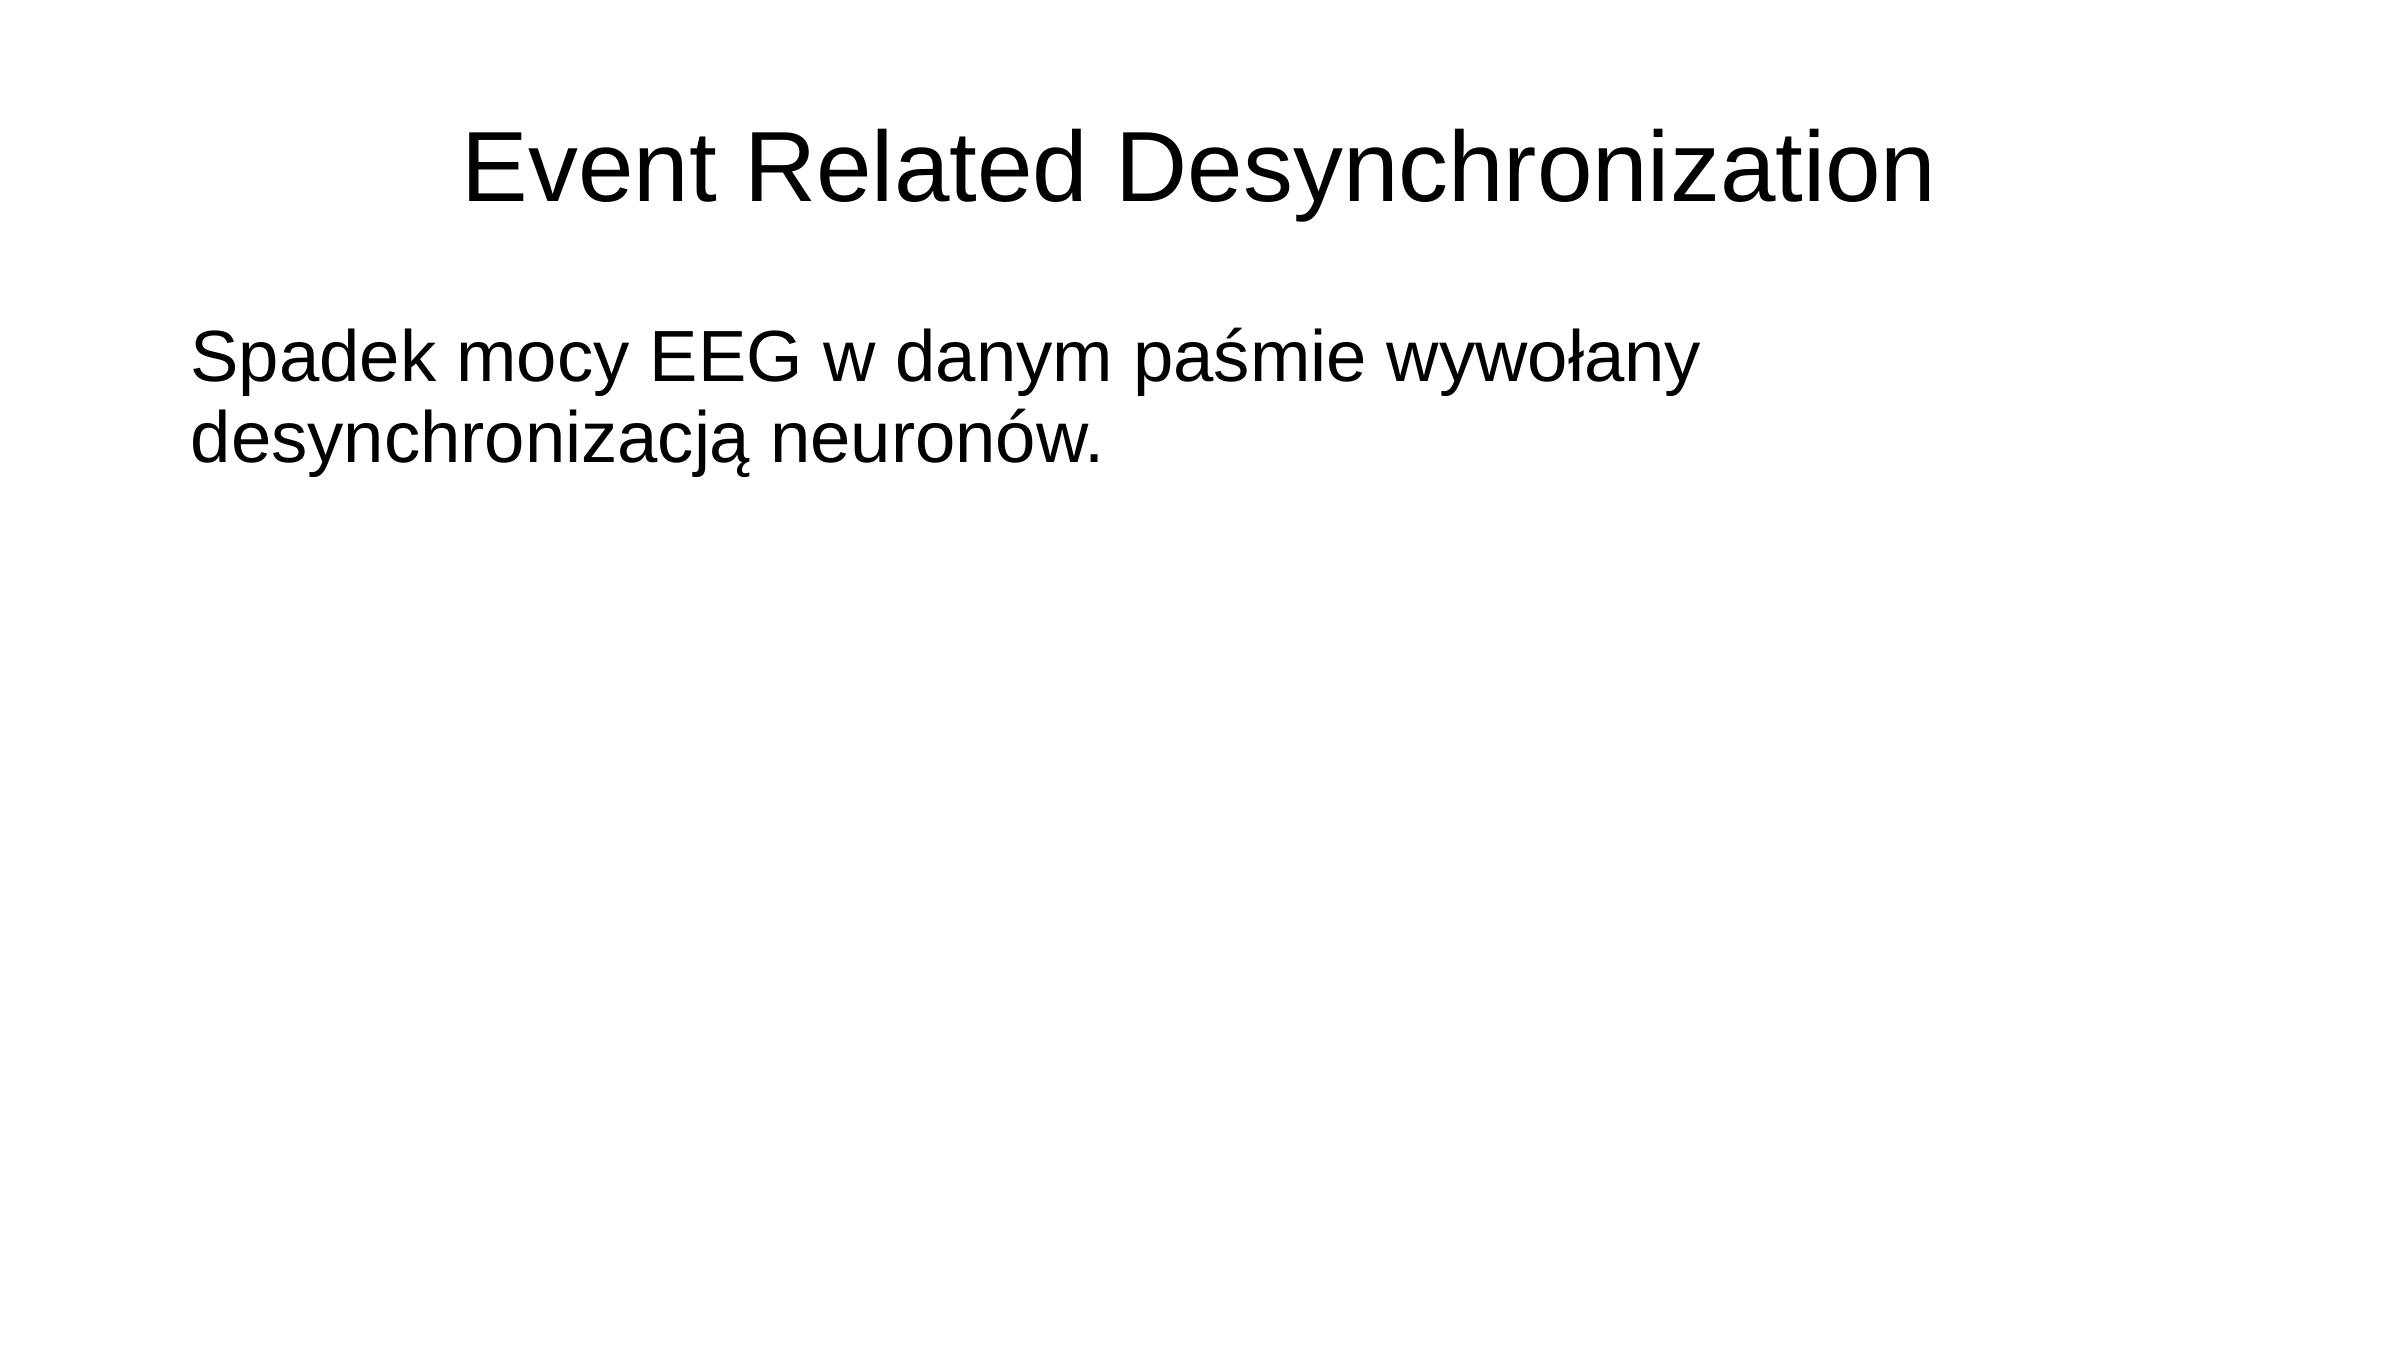

# Event Related Desynchronization
Spadek mocy EEG w danym paśmie wywołany desynchronizacją neuronów.